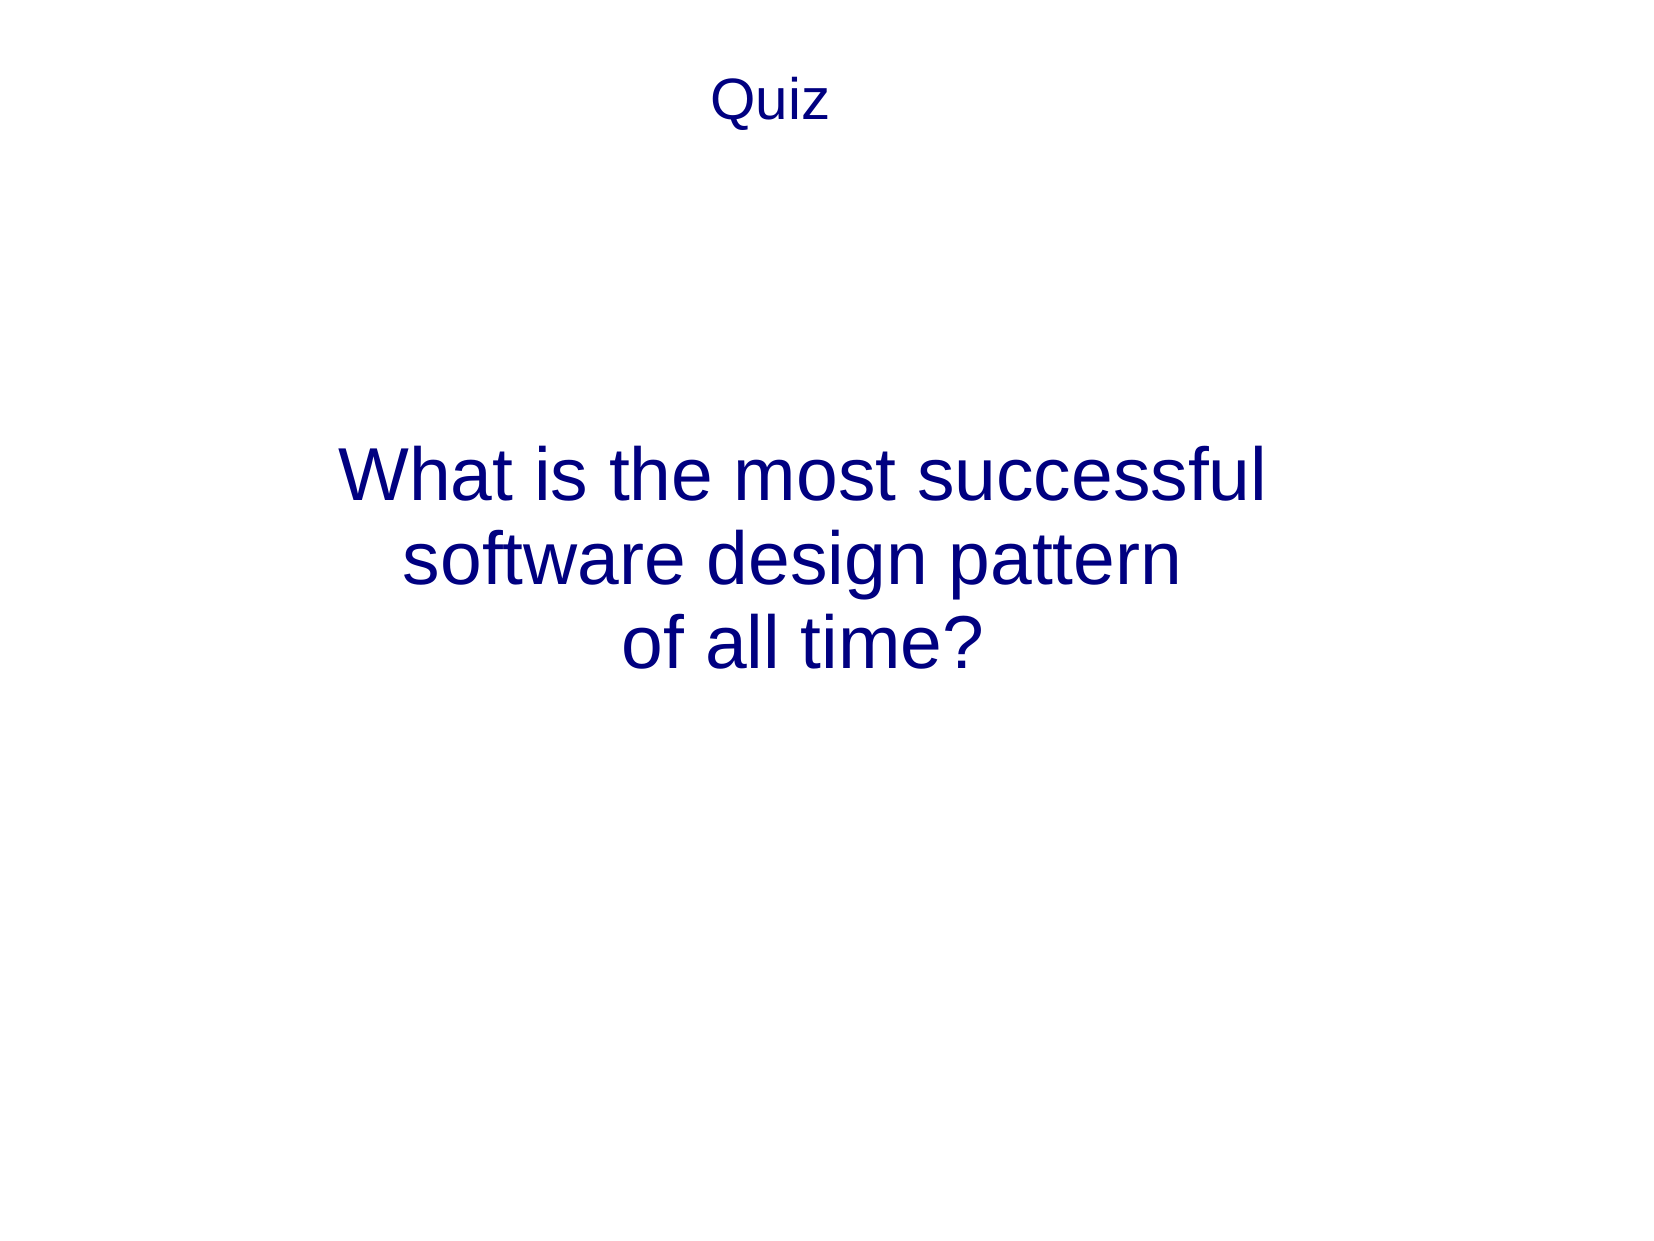

Quiz
What is the most successful software design pattern
of all time?